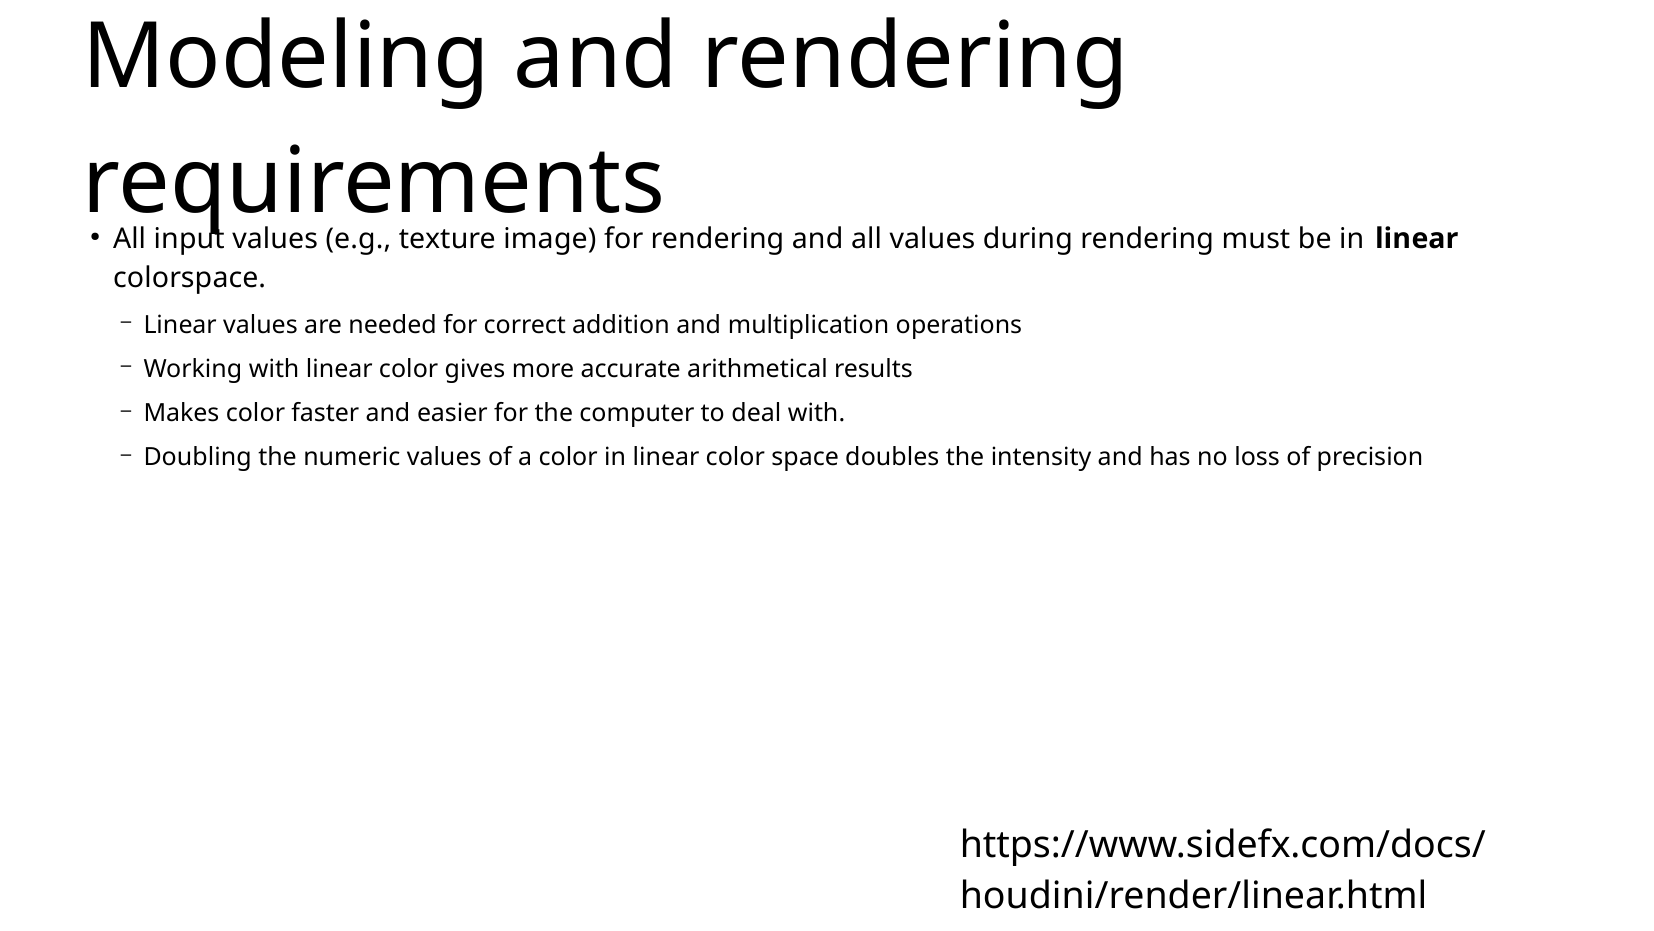

# Modeling and rendering requirements
All input values (e.g., texture image) for rendering and all values during rendering must be in linear colorspace.
Linear values are needed for correct addition and multiplication operations
Working with linear color gives more accurate arithmetical results
Makes color faster and easier for the computer to deal with.
Doubling the numeric values of a color in linear color space doubles the intensity and has no loss of precision
https://www.sidefx.com/docs/houdini/render/linear.html